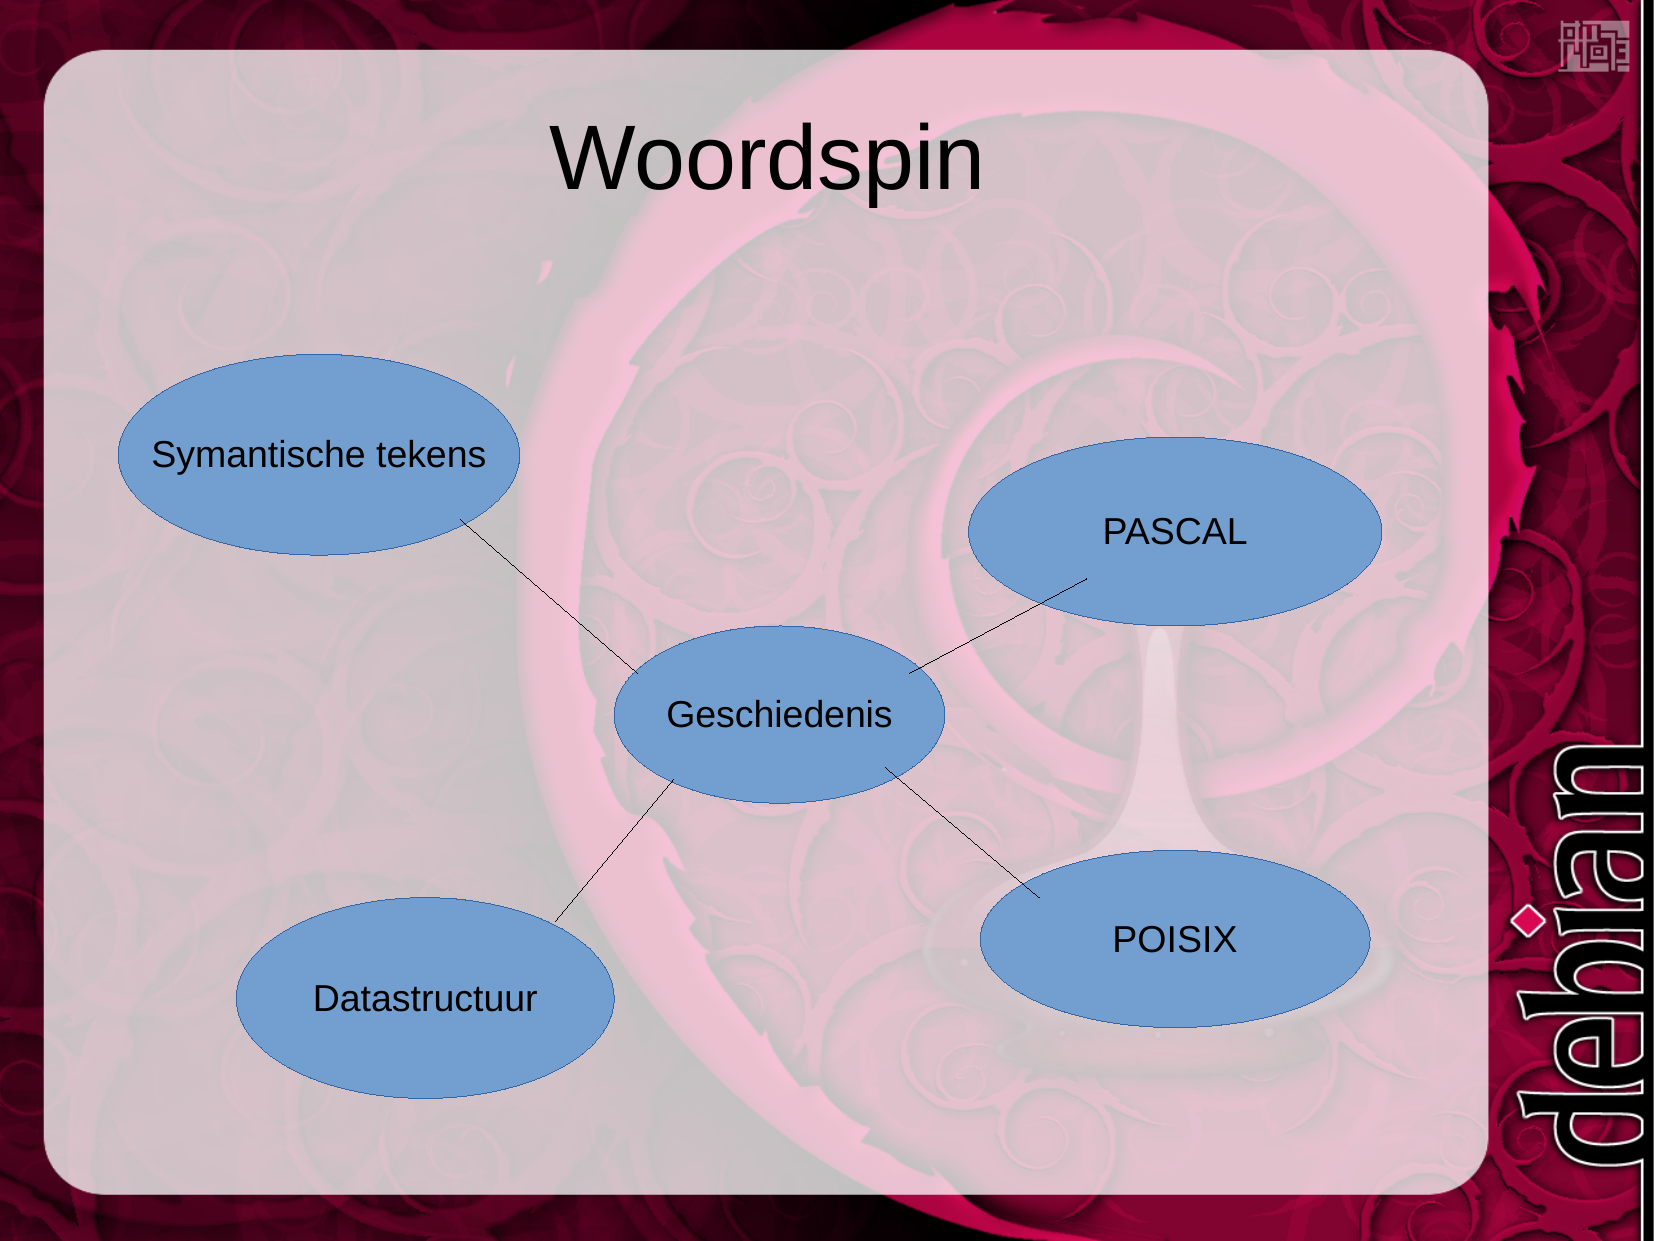

# Woordspin
Symantische tekens
PASCAL
Geschiedenis
POISIX
Datastructuur